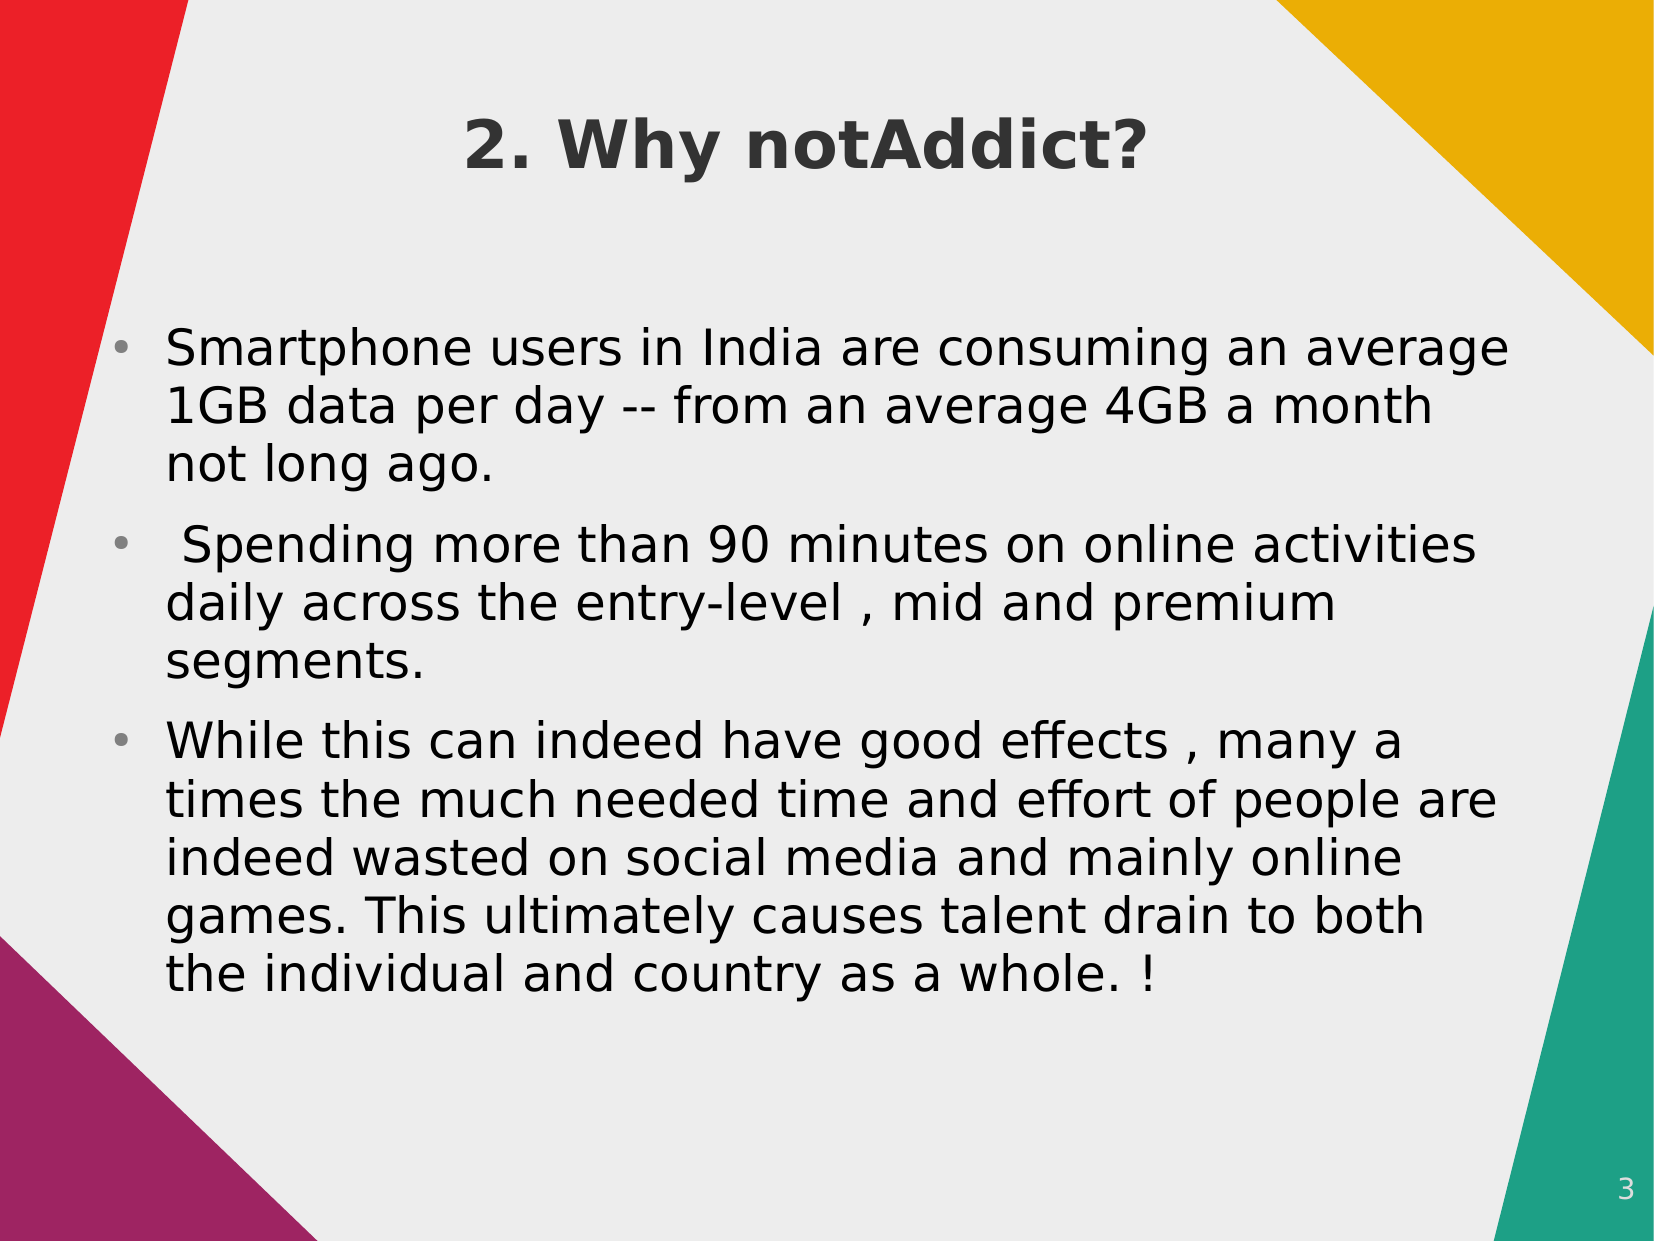

# 2. Why notAddict?
Smartphone users in India are consuming an average 1GB data per day -- from an average 4GB a month not long ago.
 Spending more than 90 minutes on online activities daily across the entry-level , mid and premium segments.
While this can indeed have good effects , many a times the much needed time and effort of people are indeed wasted on social media and mainly online games. This ultimately causes talent drain to both the individual and country as a whole. !
3